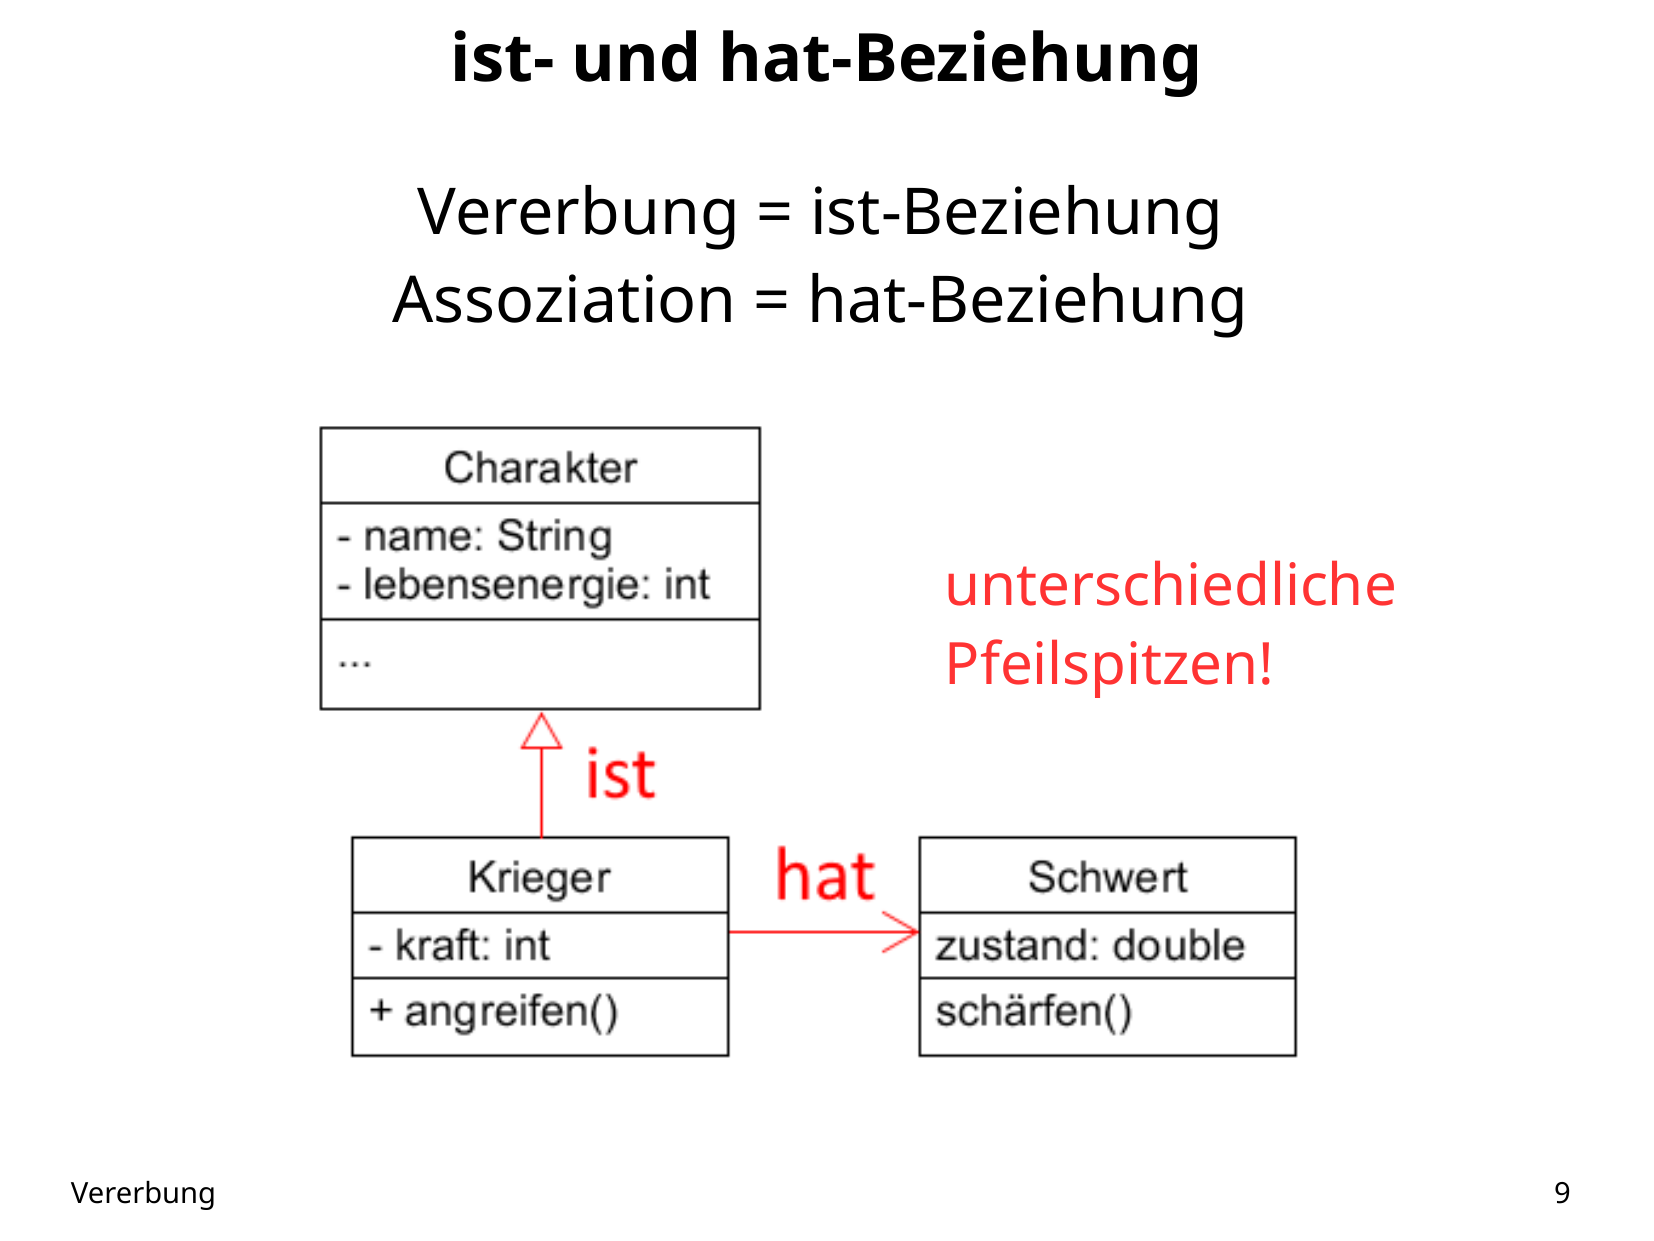

# ist- und hat-Beziehung
Vererbung = ist-Beziehung
Assoziation = hat-Beziehung
unterschiedliche
Pfeilspitzen!
Vererbung
9